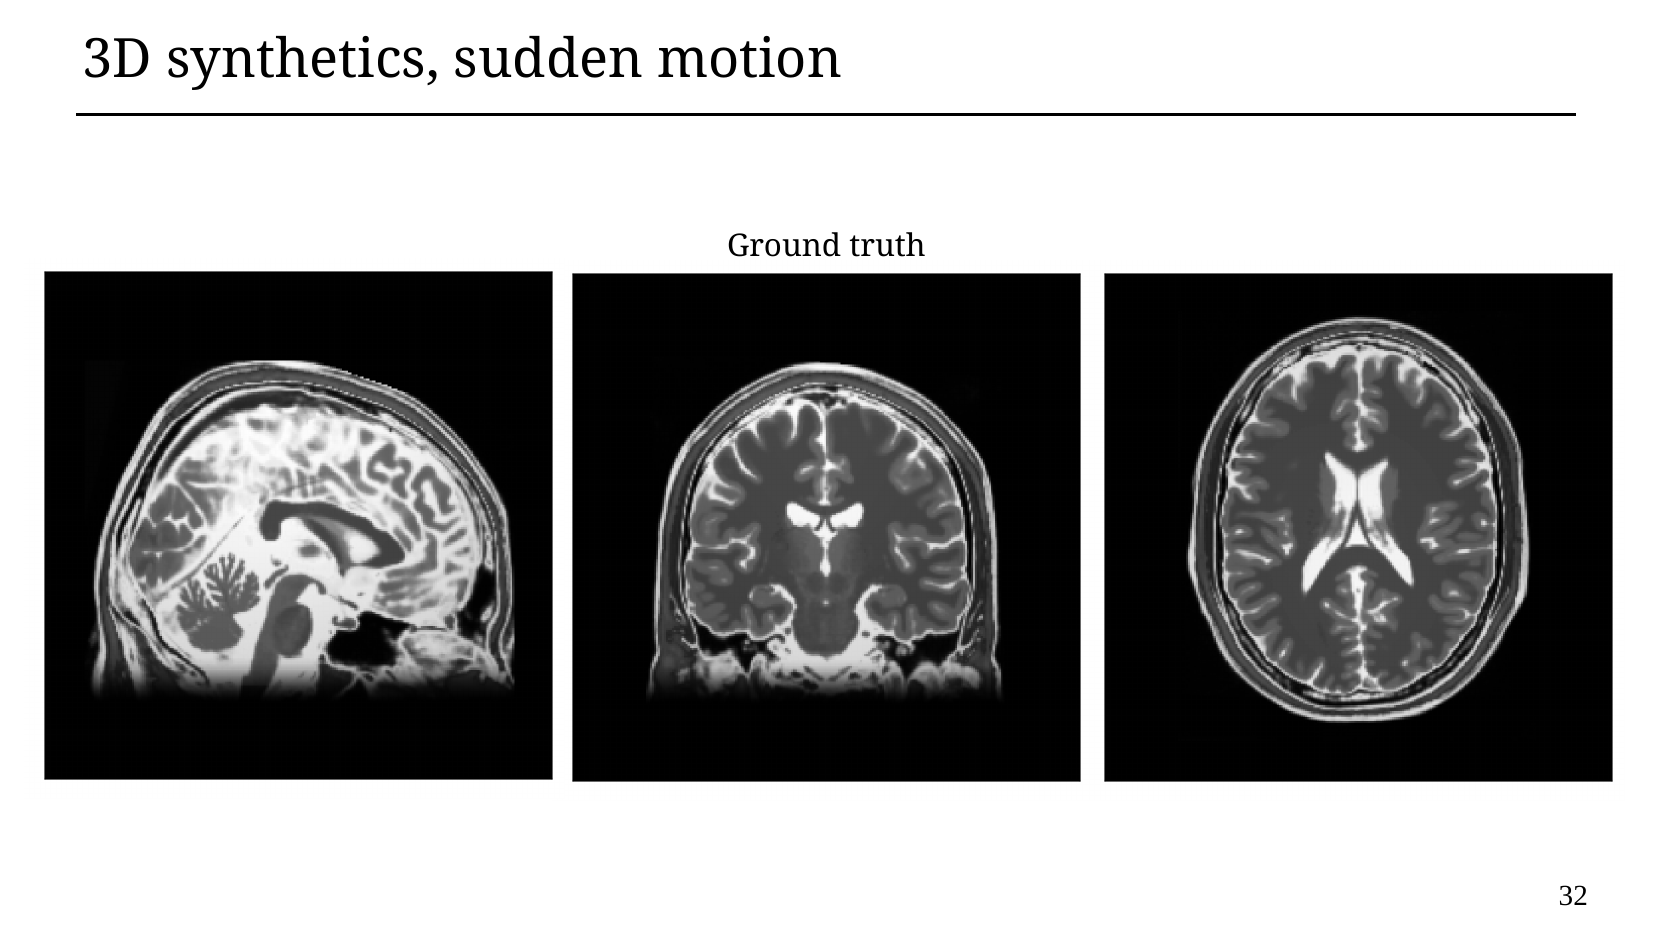

# 3D synthetics, sudden motion
Ground truth